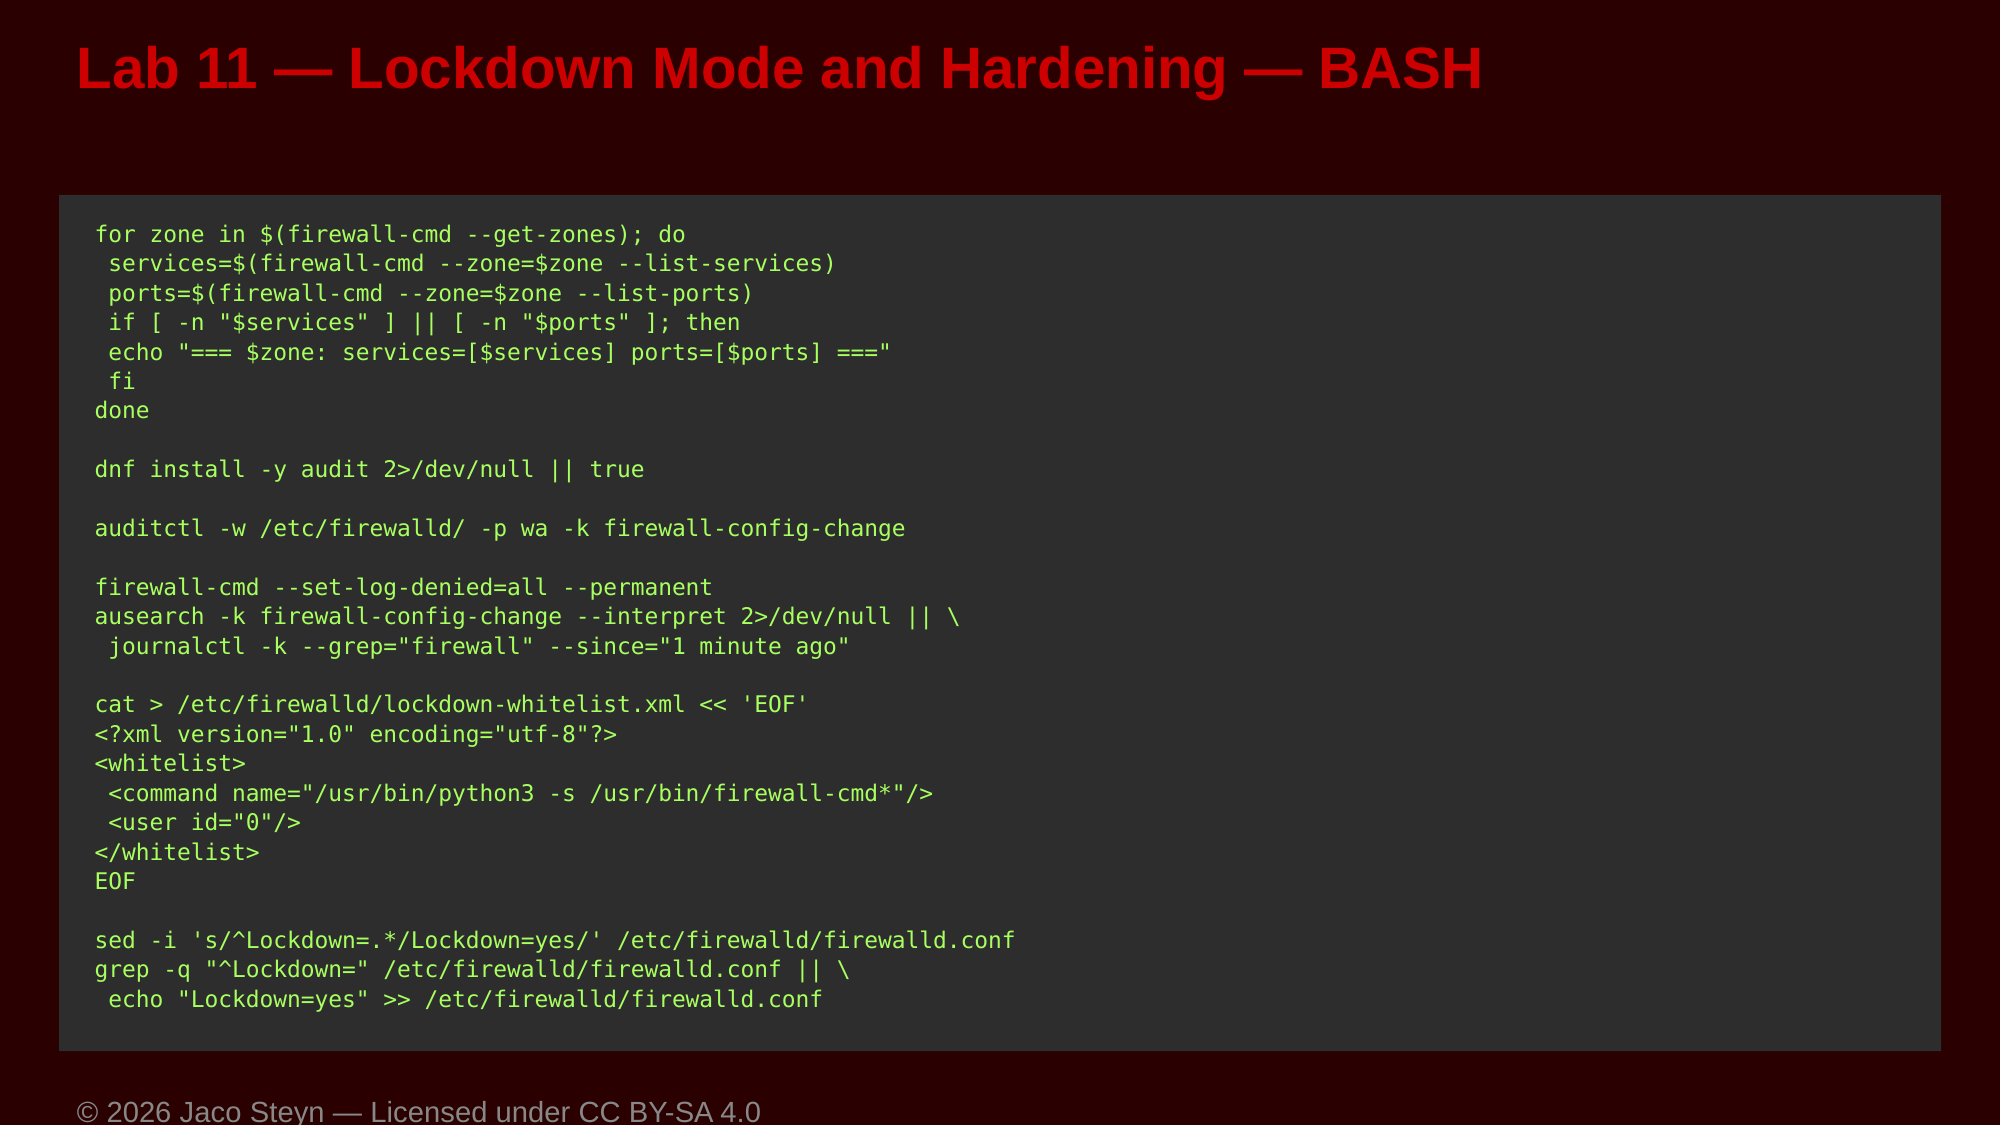

Lab 11 — Lockdown Mode and Hardening — BASH
for zone in $(firewall-cmd --get-zones); do
 services=$(firewall-cmd --zone=$zone --list-services)
 ports=$(firewall-cmd --zone=$zone --list-ports)
 if [ -n "$services" ] || [ -n "$ports" ]; then
 echo "=== $zone: services=[$services] ports=[$ports] ==="
 fi
done
dnf install -y audit 2>/dev/null || true
auditctl -w /etc/firewalld/ -p wa -k firewall-config-change
firewall-cmd --set-log-denied=all --permanent
ausearch -k firewall-config-change --interpret 2>/dev/null || \
 journalctl -k --grep="firewall" --since="1 minute ago"
cat > /etc/firewalld/lockdown-whitelist.xml << 'EOF'
<?xml version="1.0" encoding="utf-8"?>
<whitelist>
 <command name="/usr/bin/python3 -s /usr/bin/firewall-cmd*"/>
 <user id="0"/>
</whitelist>
EOF
sed -i 's/^Lockdown=.*/Lockdown=yes/' /etc/firewalld/firewalld.conf
grep -q "^Lockdown=" /etc/firewalld/firewalld.conf || \
 echo "Lockdown=yes" >> /etc/firewalld/firewalld.conf
© 2026 Jaco Steyn — Licensed under CC BY-SA 4.0